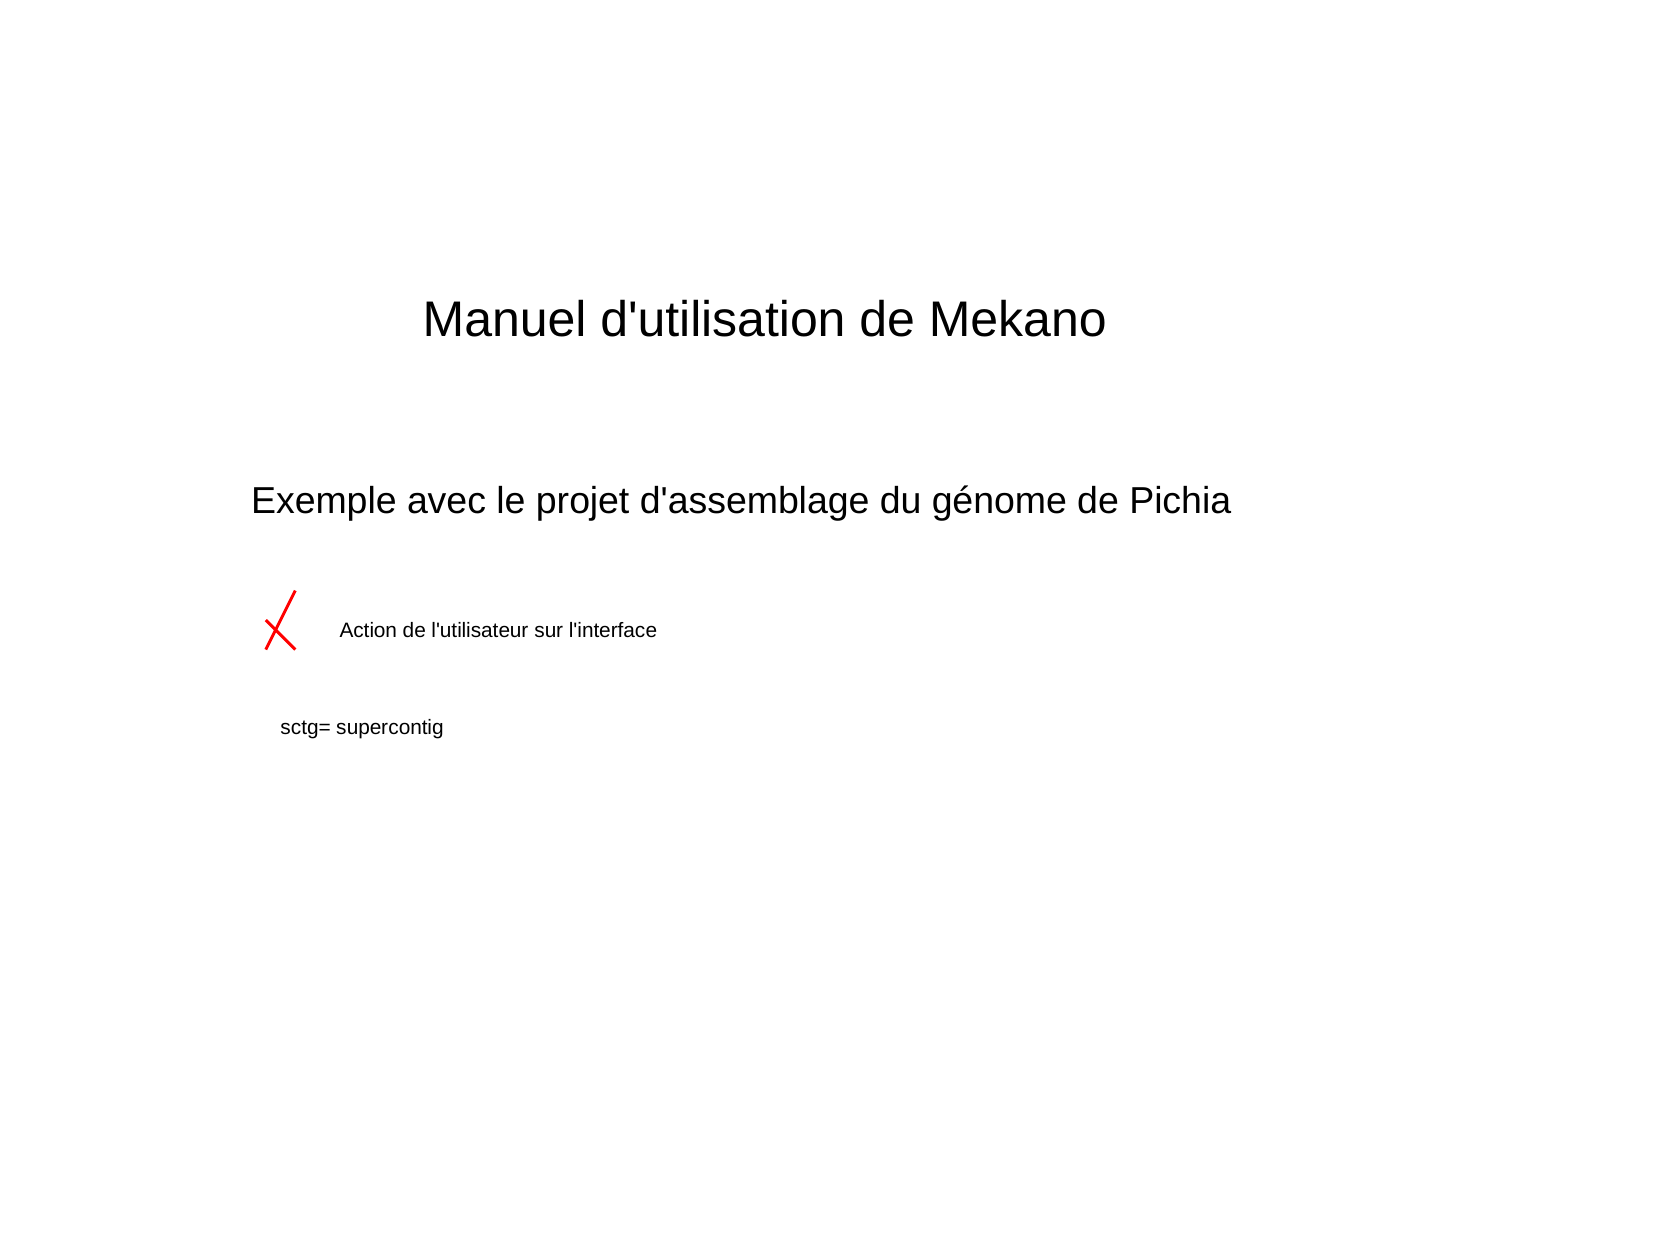

Manuel d'utilisation de Mekano
Exemple avec le projet d'assemblage du génome de Pichia
Action de l'utilisateur sur l'interface
sctg= supercontig